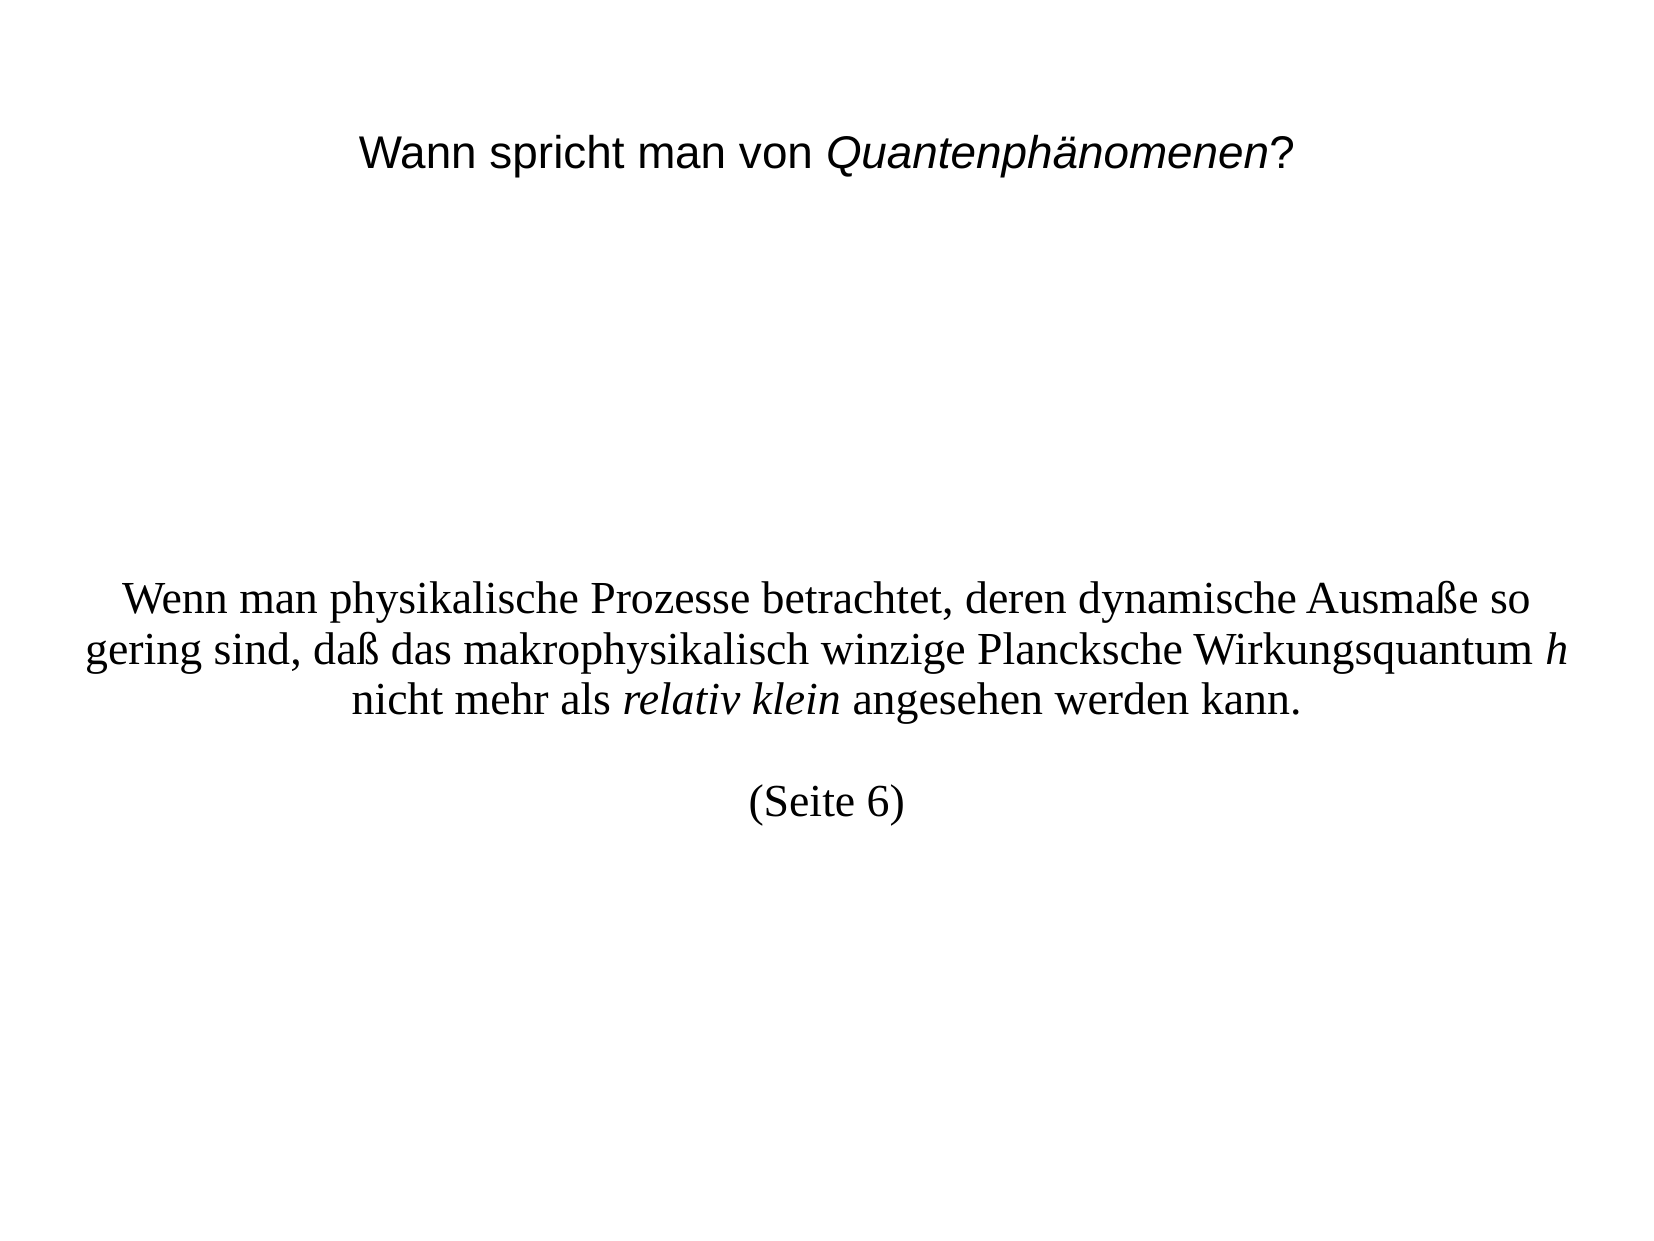

# Wann spricht man von Quantenphänomenen?
Wenn man physikalische Prozesse betrachtet, deren dynamische Ausmaße so gering sind, daß das makrophysikalisch winzige Plancksche Wirkungsquantum h nicht mehr als relativ klein angesehen werden kann.
(Seite 6)